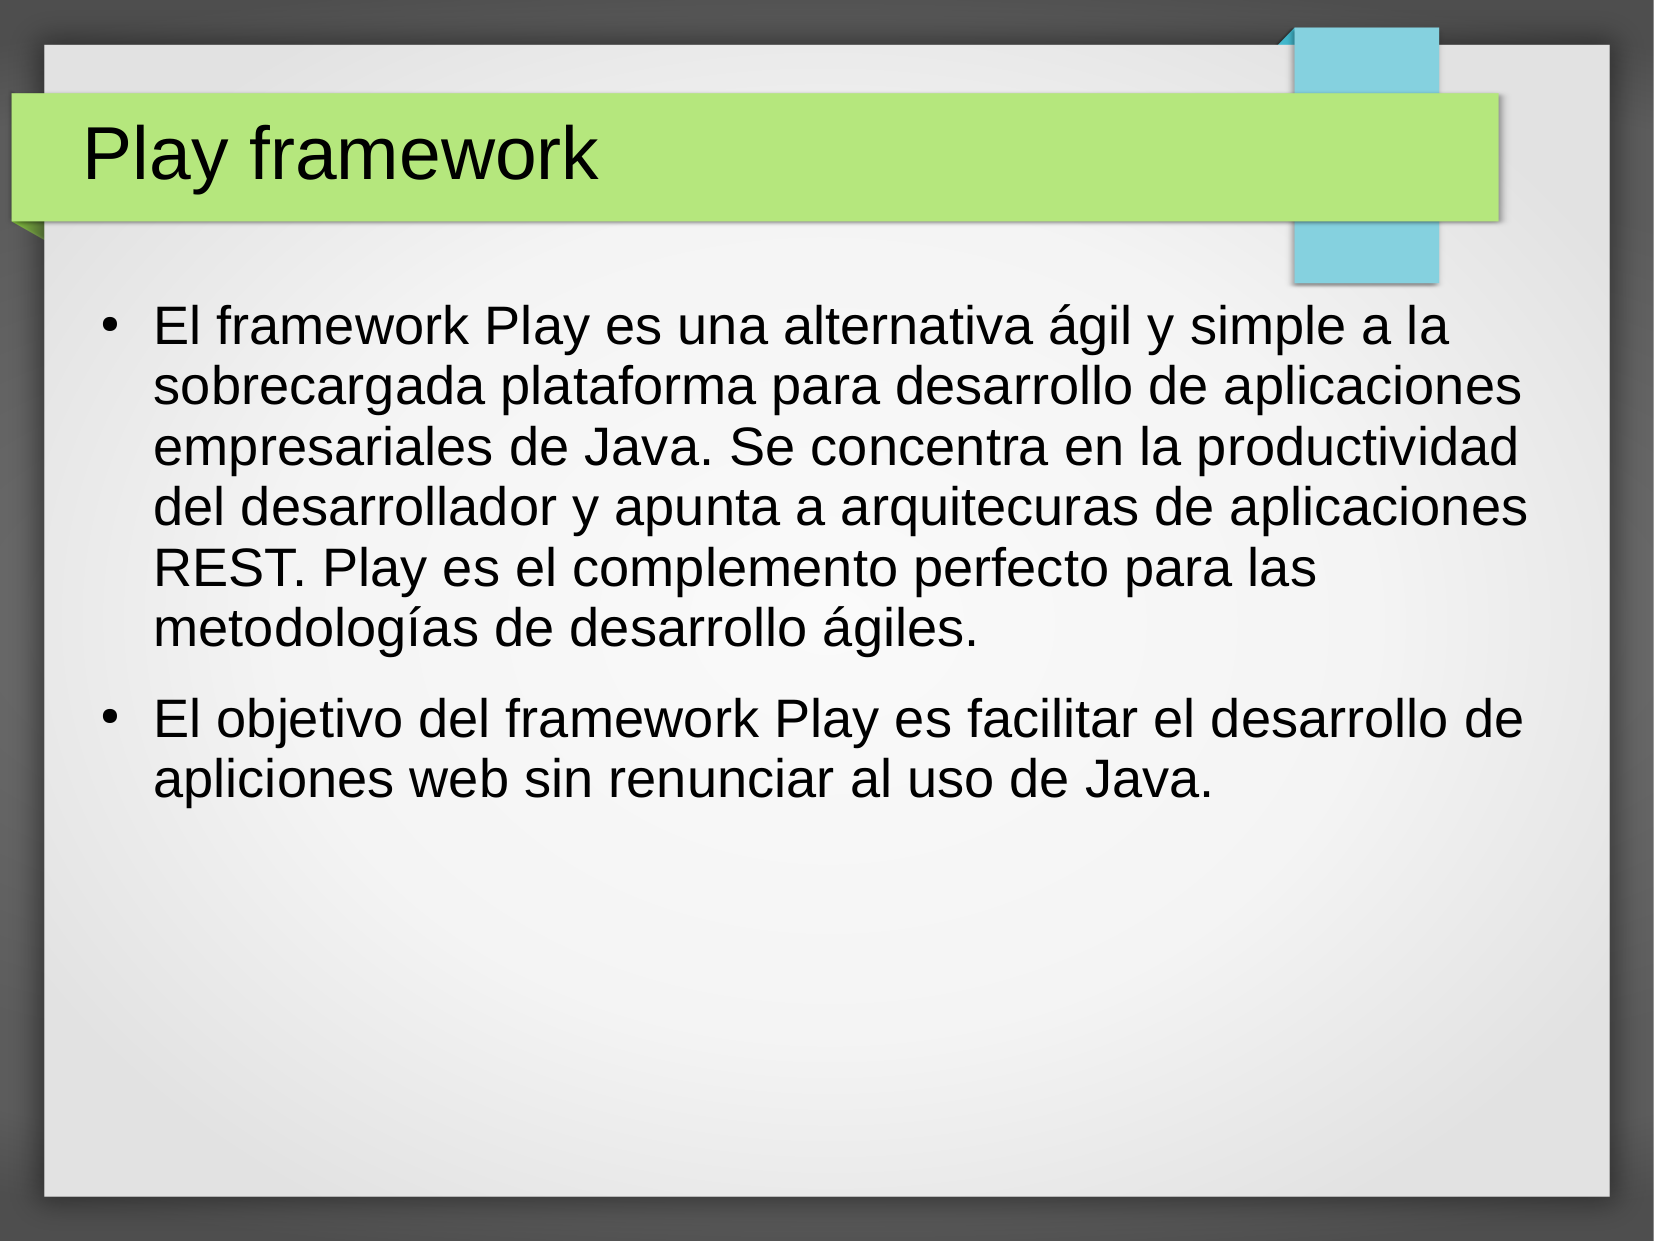

# Play framework
El framework Play es una alternativa ágil y simple a la sobrecargada plataforma para desarrollo de aplicaciones empresariales de Java. Se concentra en la productividad del desarrollador y apunta a arquitecuras de aplicaciones REST. Play es el complemento perfecto para las metodologías de desarrollo ágiles.
El objetivo del framework Play es facilitar el desarrollo de apliciones web sin renunciar al uso de Java.